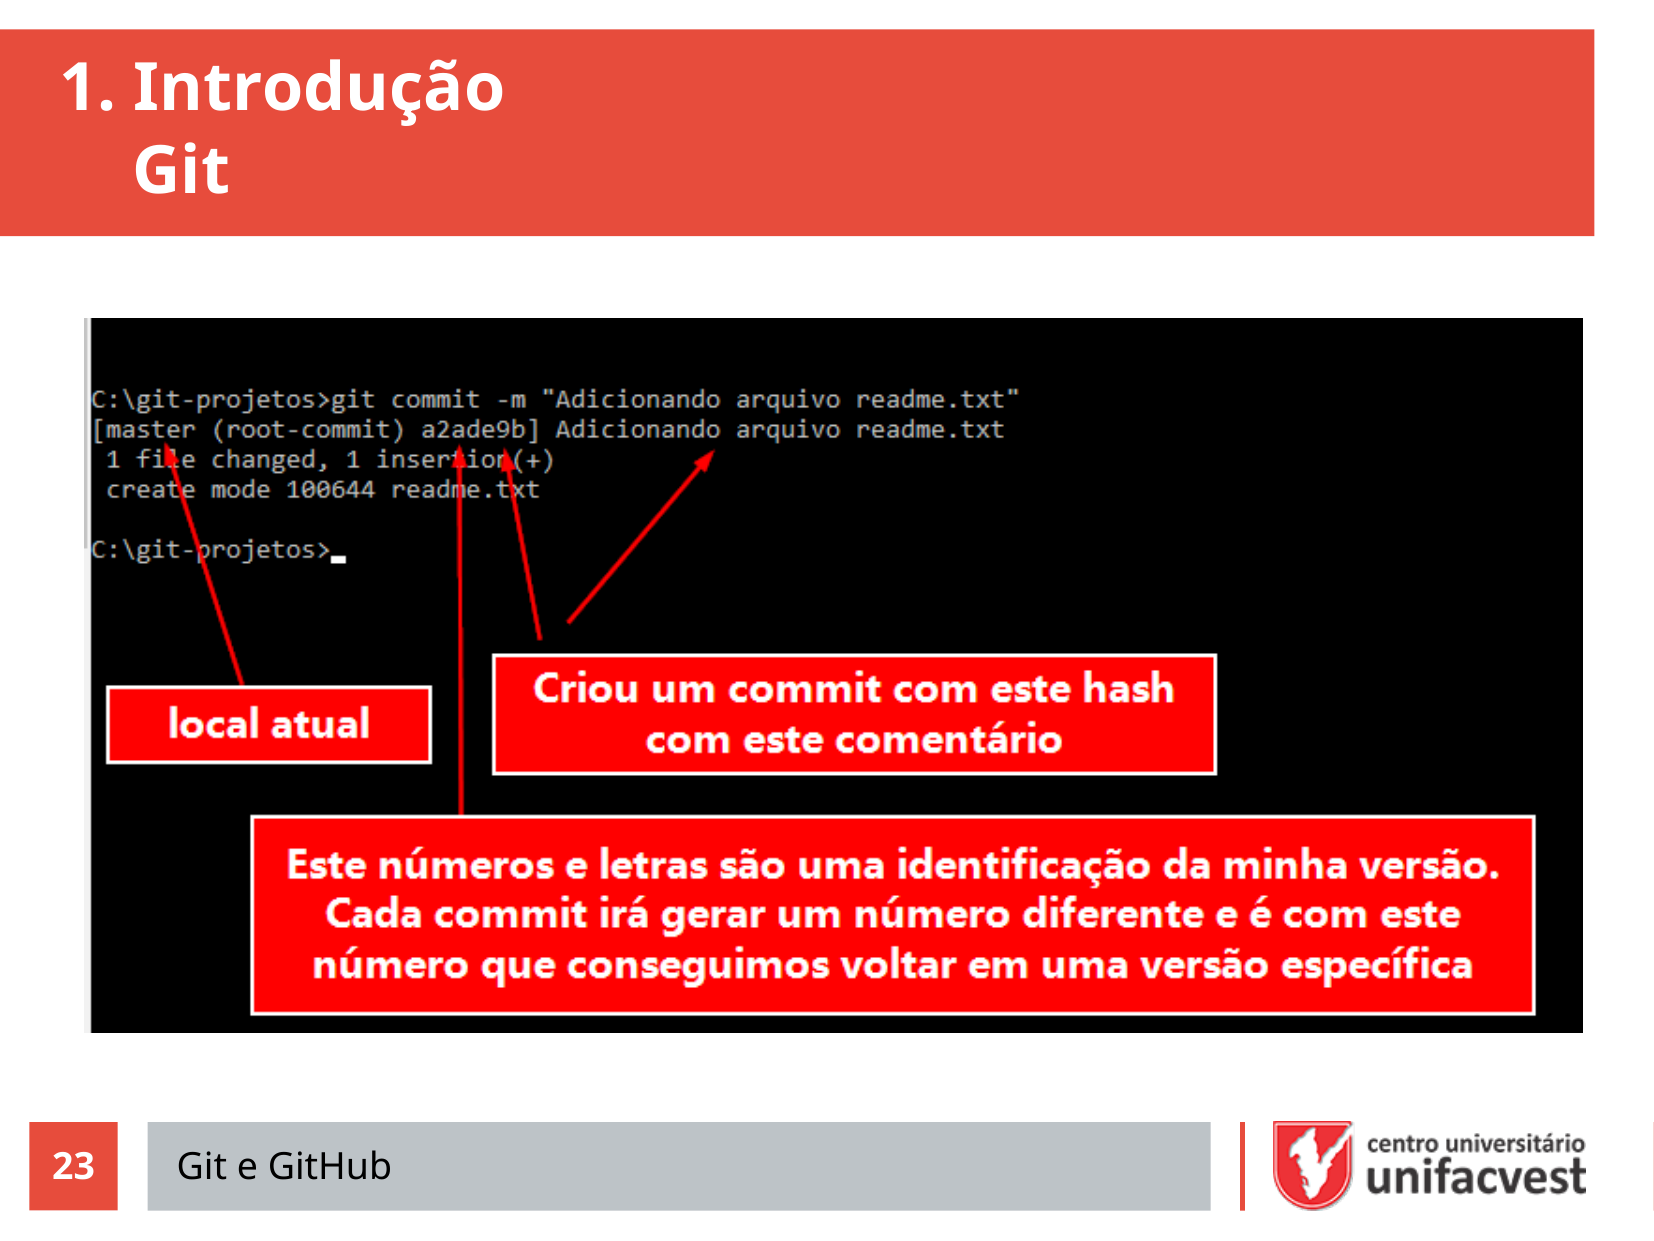

# 1. Introdução Git
23
Git e GitHub